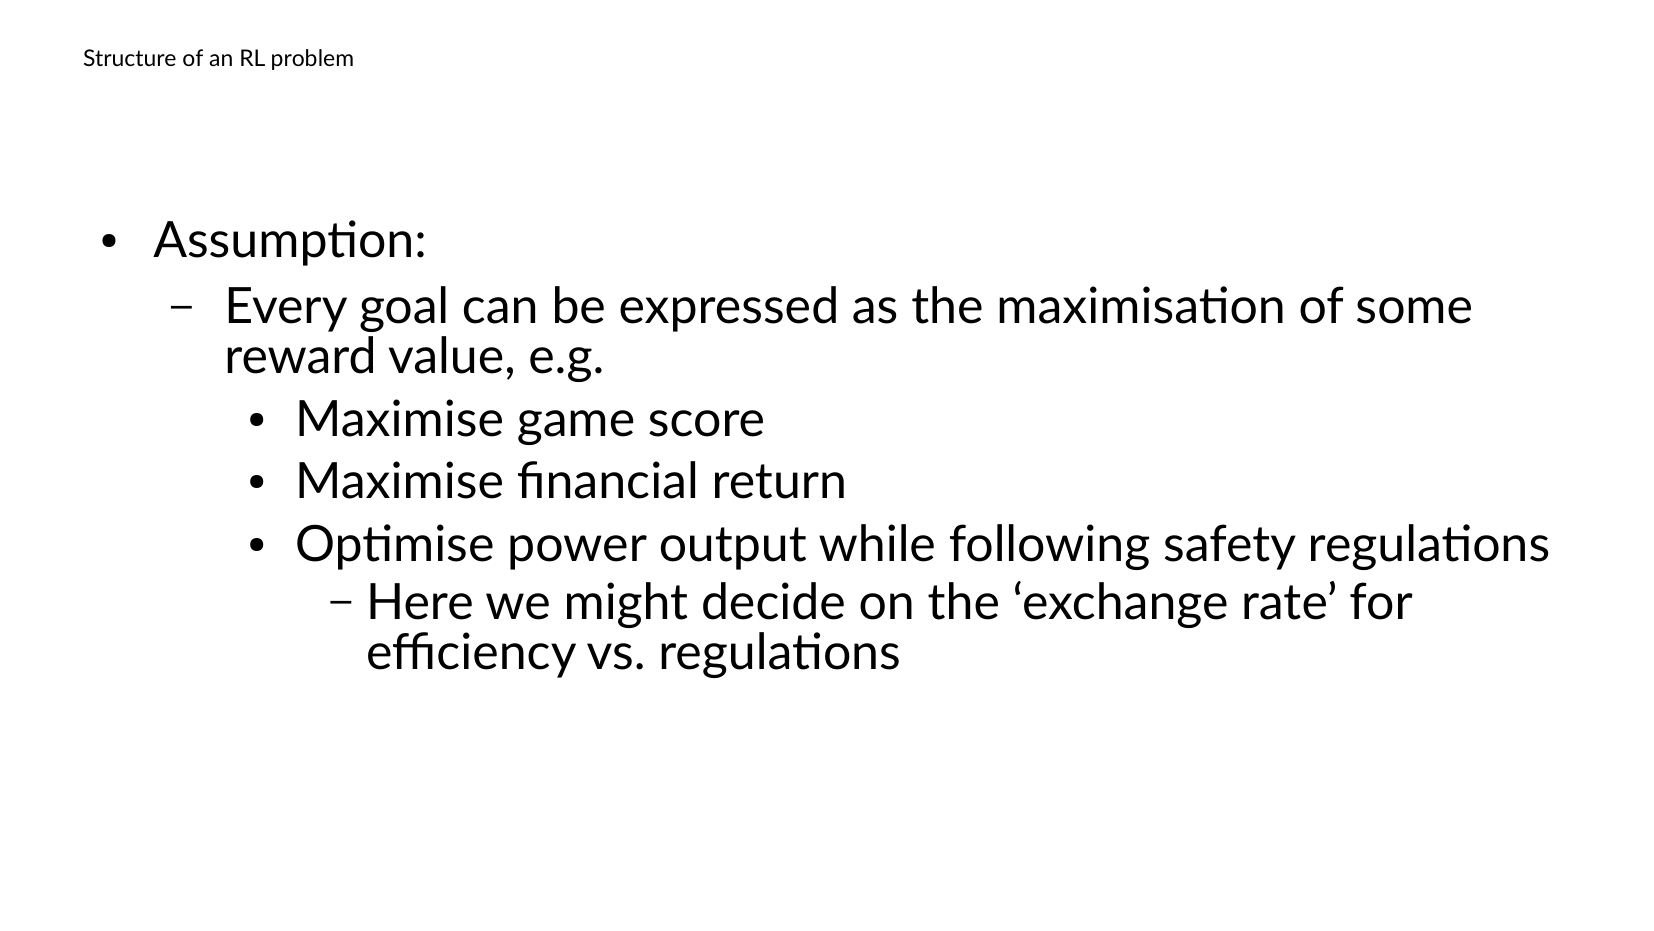

# Structure of an RL problem
Assumption:
Every goal can be expressed as the maximisation of some reward value, e.g.
Maximise game score
Maximise financial return
Optimise power output while following safety regulations
Here we might decide on the ‘exchange rate’ for efficiency vs. regulations